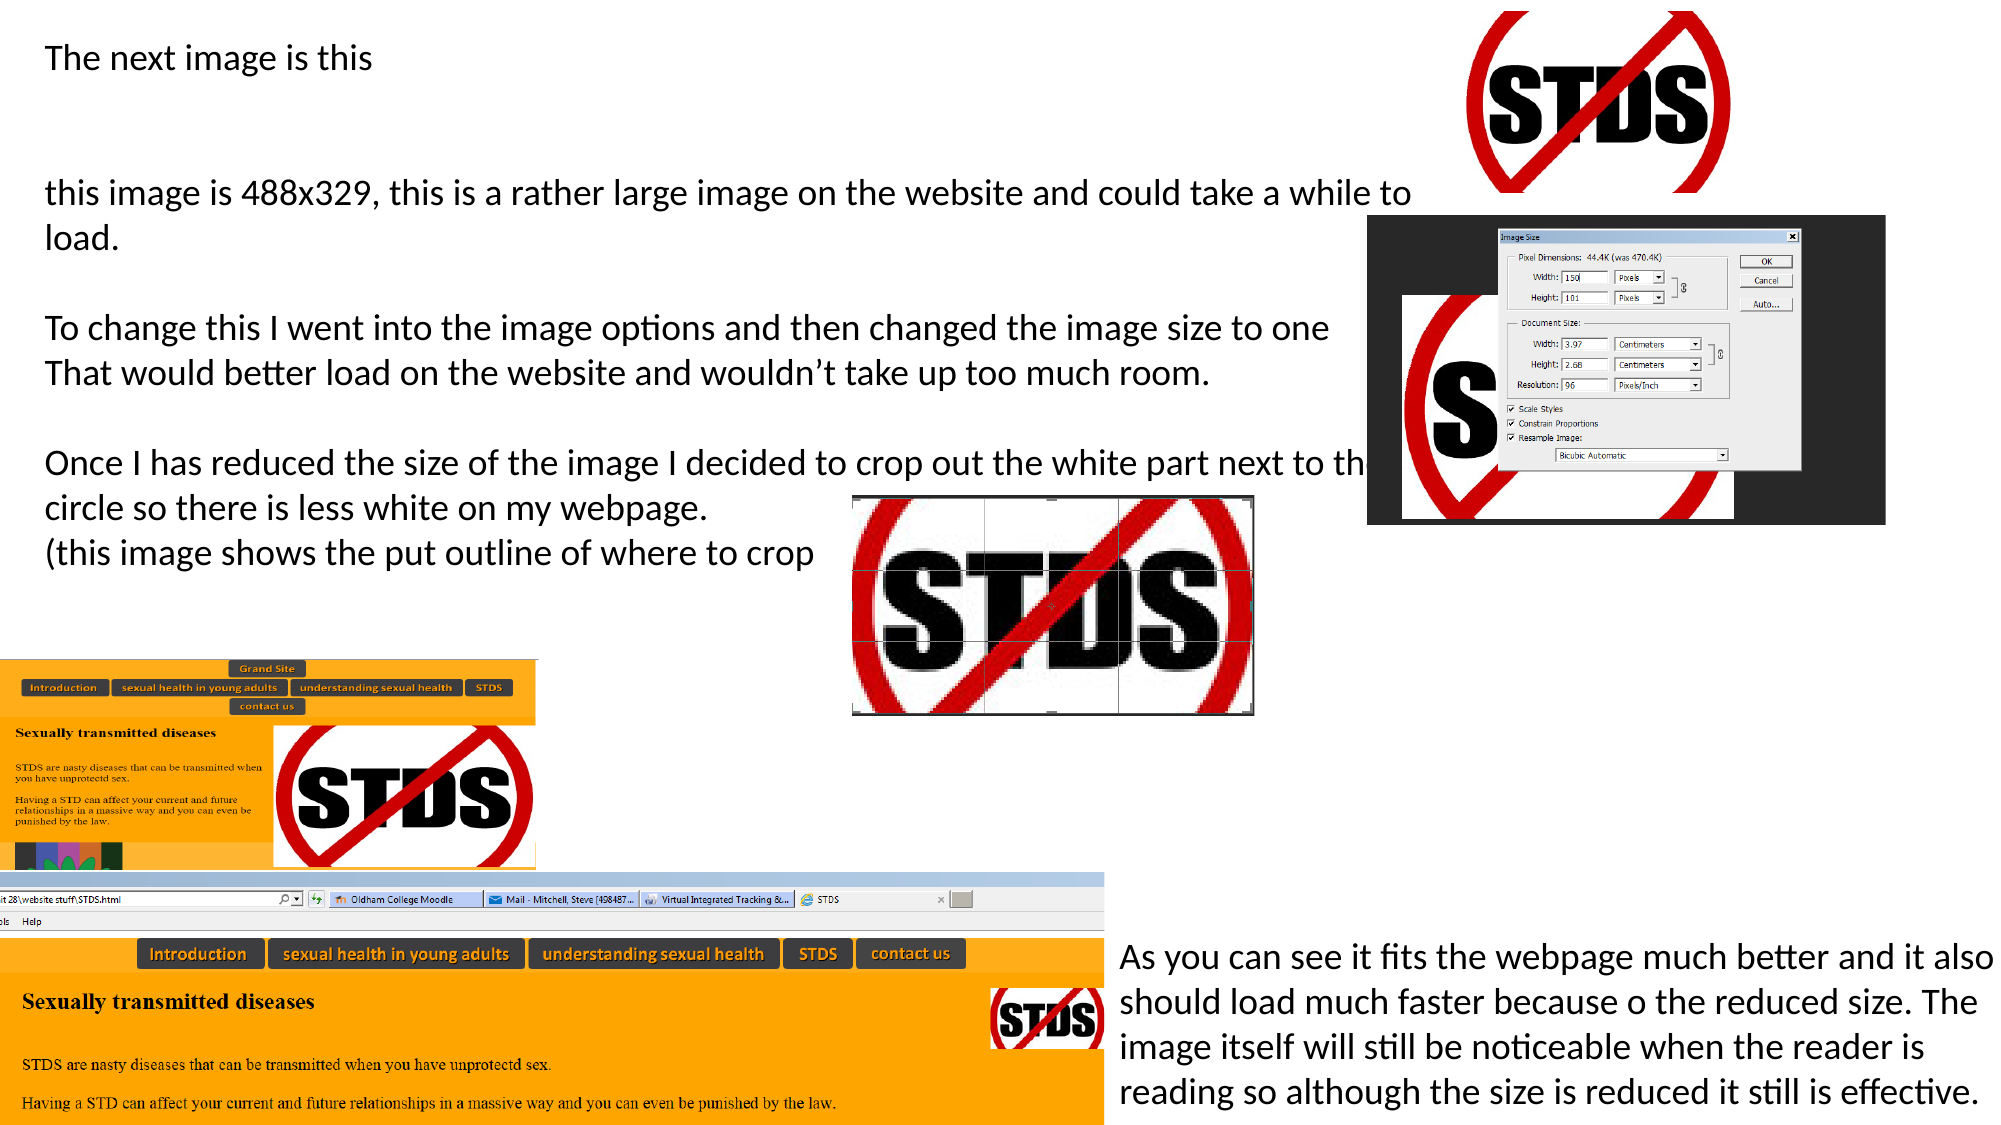

The next image is this
this image is 488x329, this is a rather large image on the website and could take a while to load.
To change this I went into the image options and then changed the image size to one
That would better load on the website and wouldn’t take up too much room.
Once I has reduced the size of the image I decided to crop out the white part next to the red circle so there is less white on my webpage.
(this image shows the put outline of where to crop
As you can see it fits the webpage much better and it also should load much faster because o the reduced size. The image itself will still be noticeable when the reader is reading so although the size is reduced it still is effective.